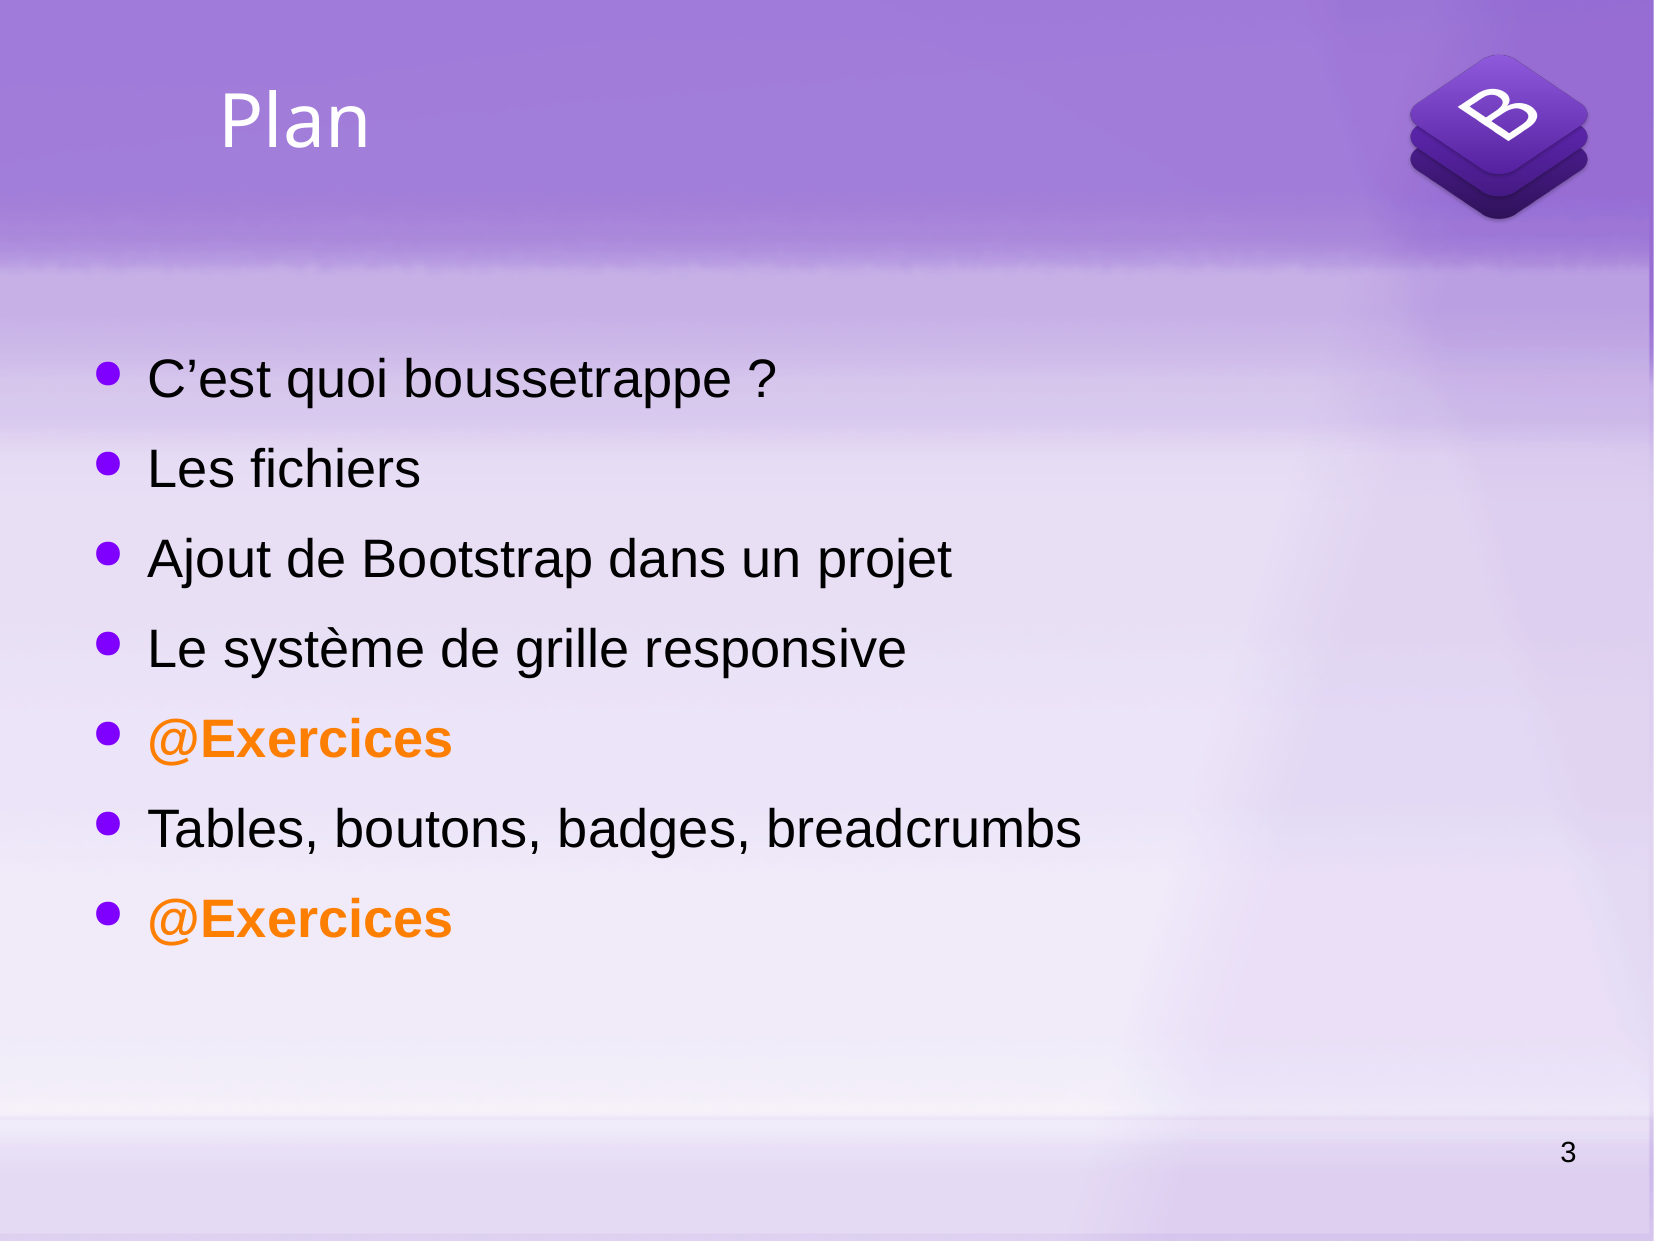

# Plan
C’est quoi boussetrappe ?
Les fichiers
Ajout de Bootstrap dans un projet
Le système de grille responsive
@Exercices
Tables, boutons, badges, breadcrumbs
@Exercices
3